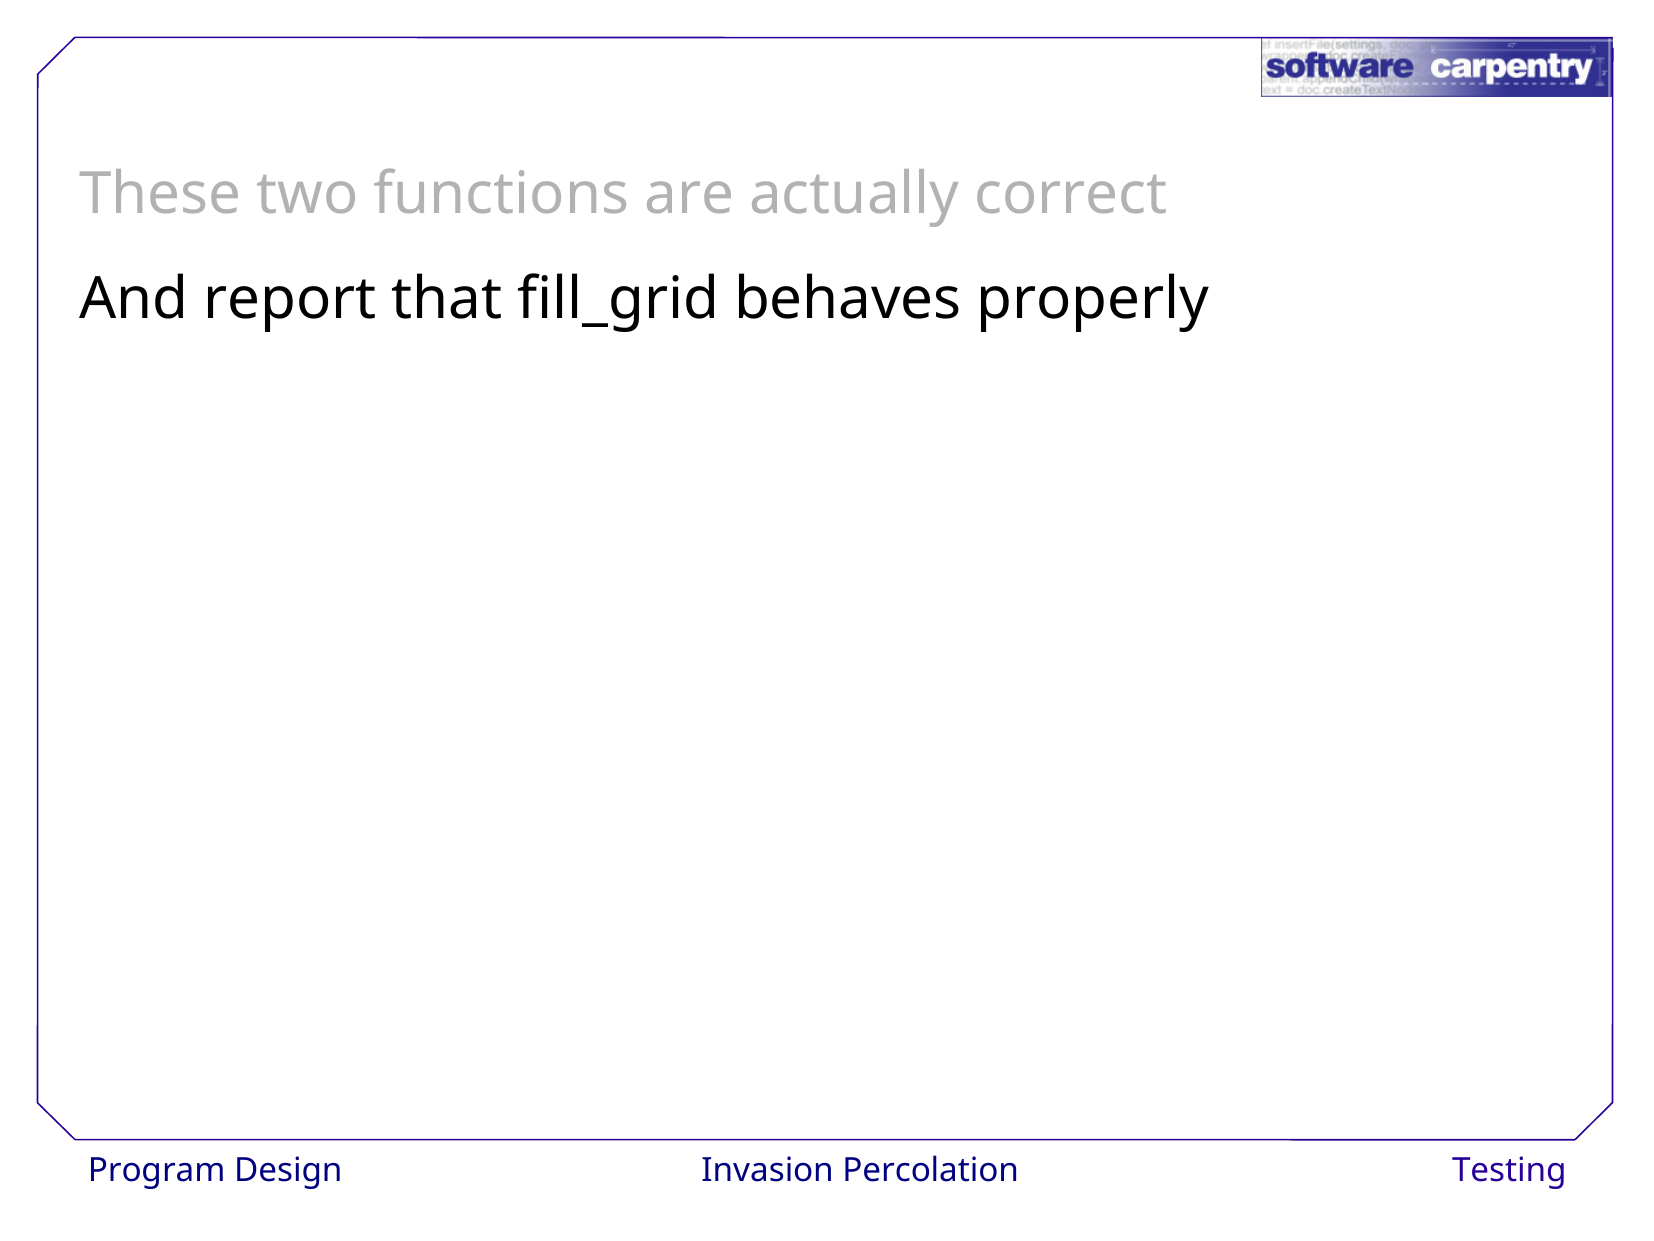

These two functions are actually correct
And report that fill_grid behaves properly